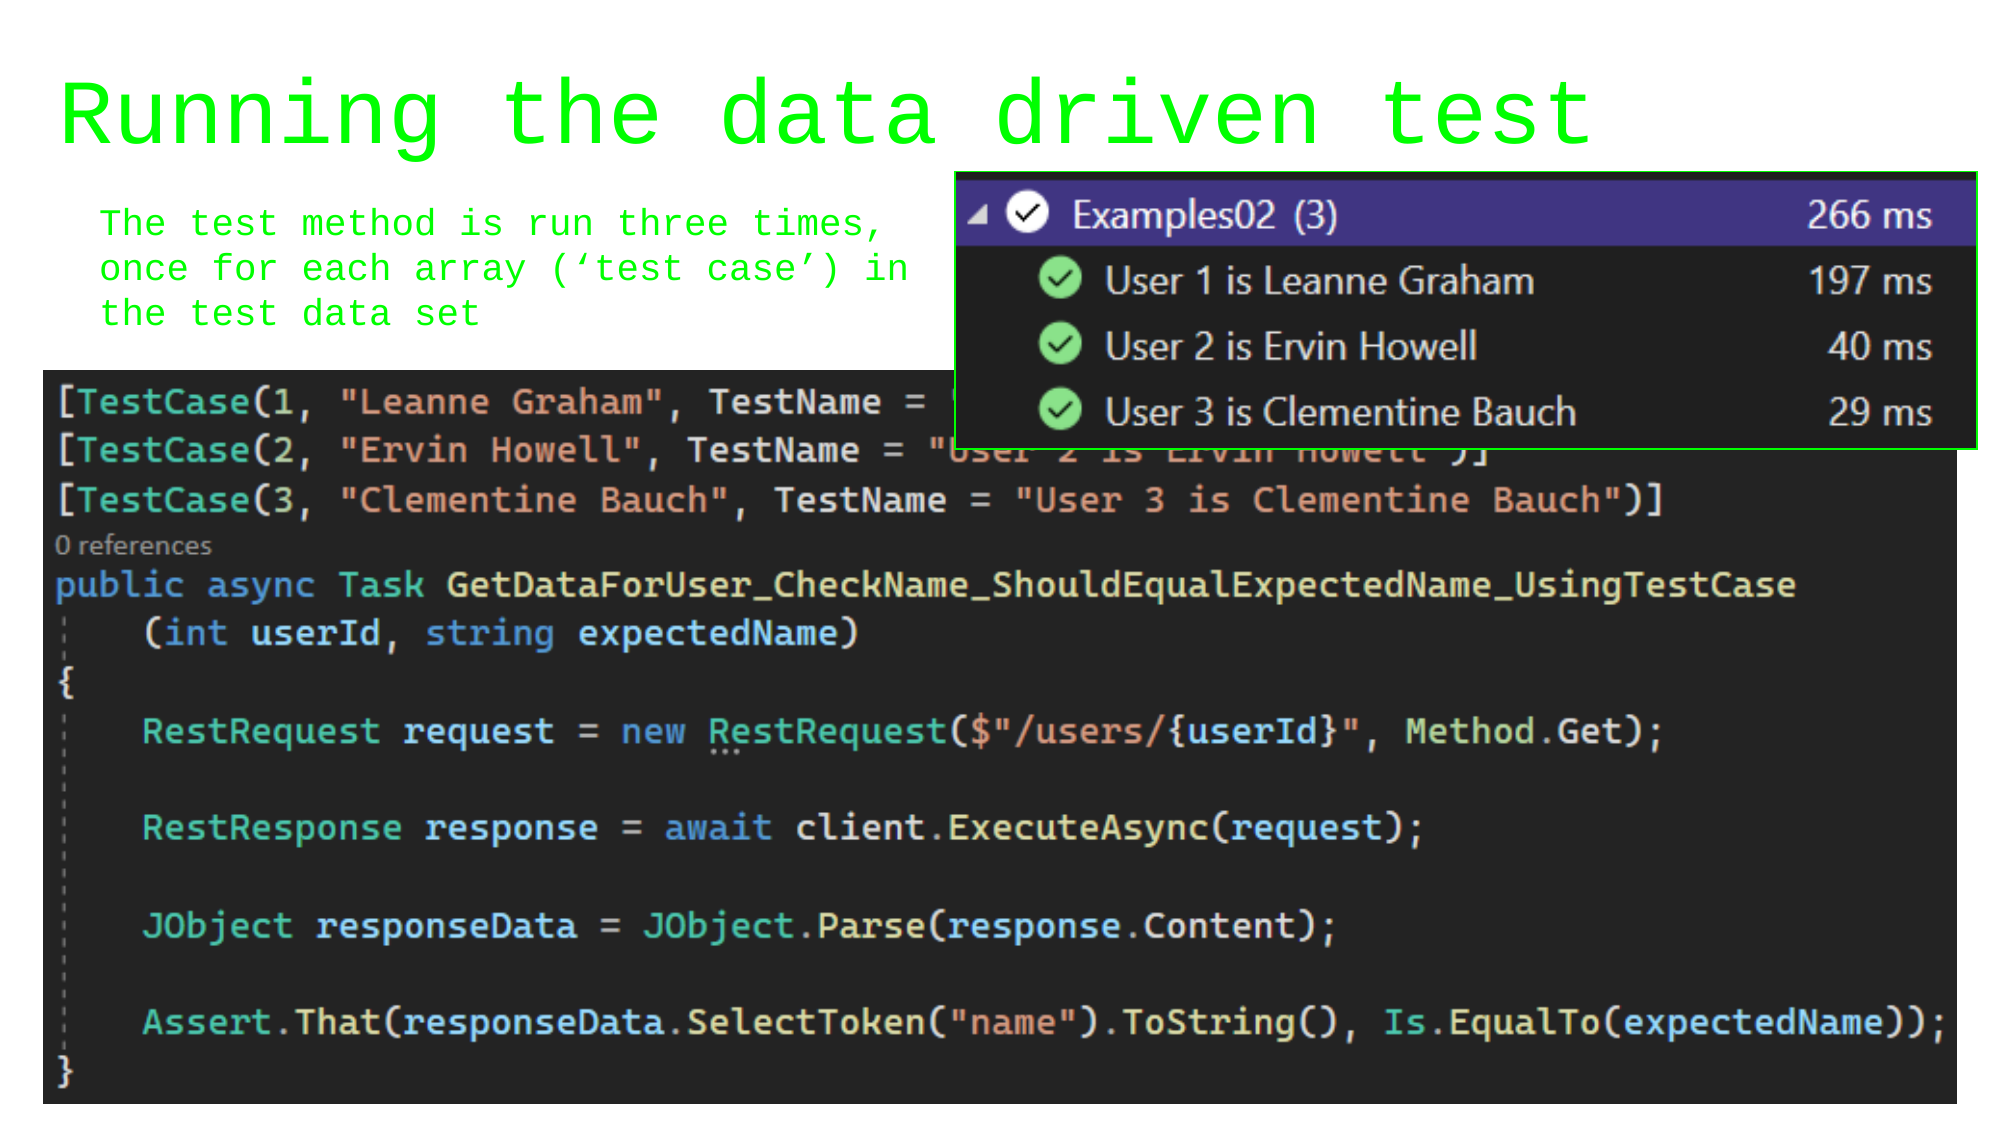

# Running the data driven test
The test method is run three times, once for each array (‘test case’) in the test data set